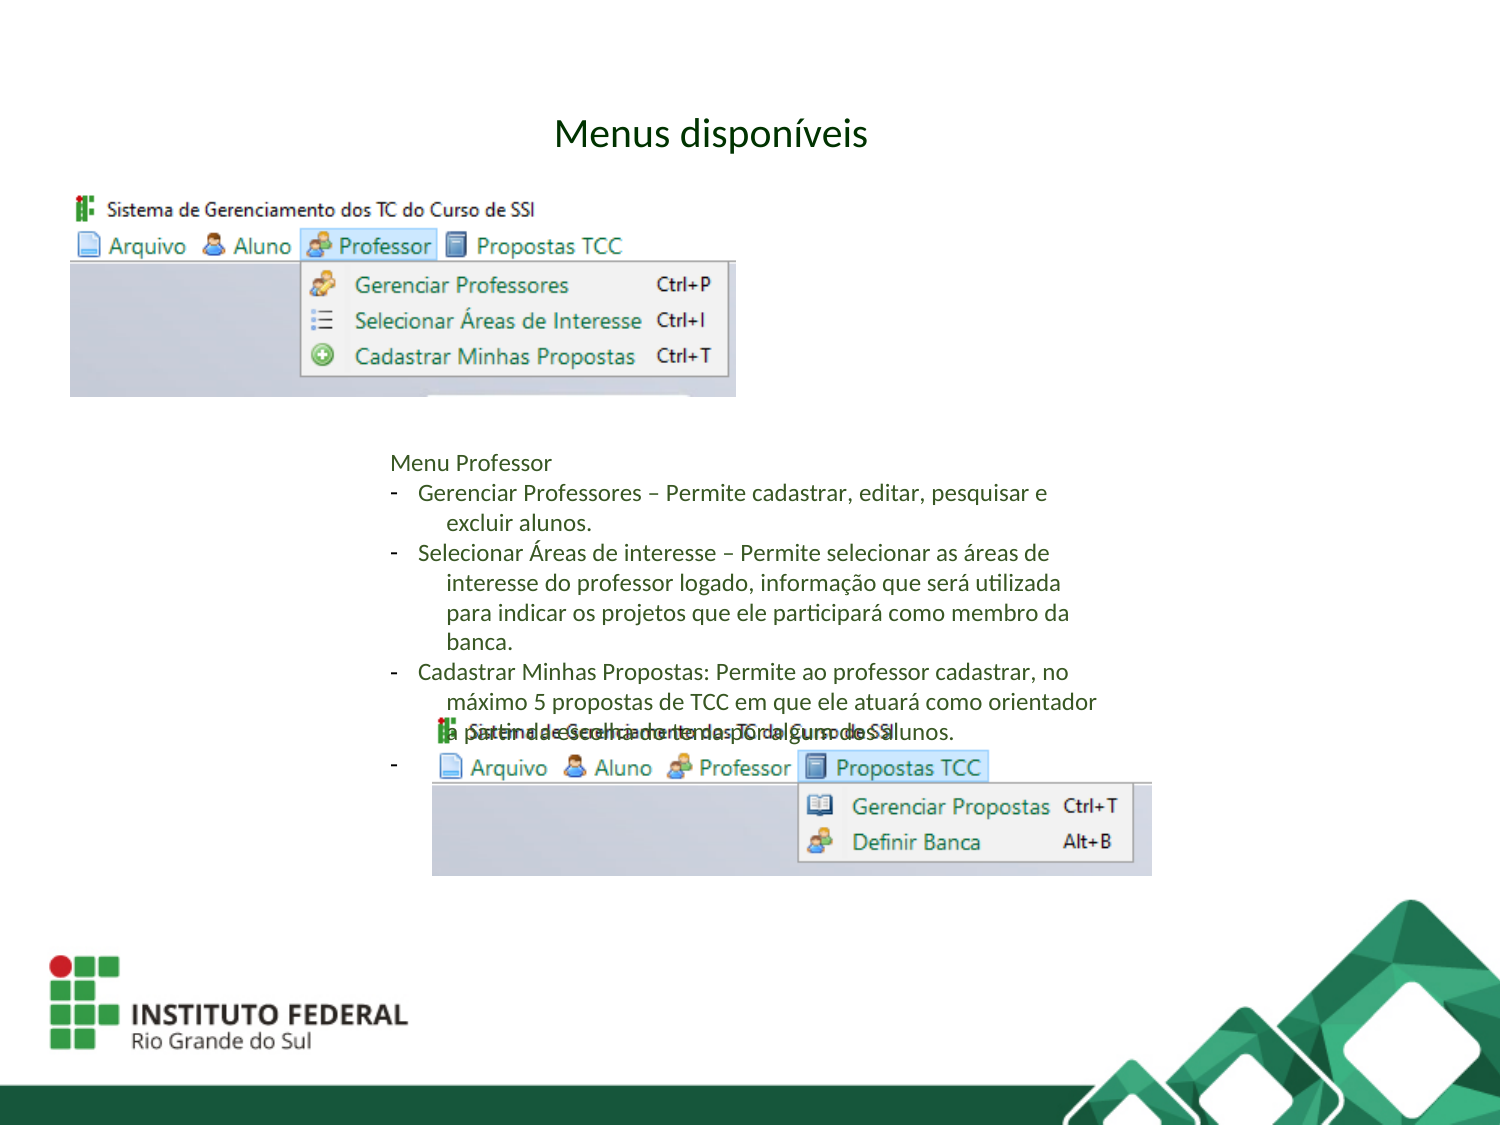

Menus disponíveis
Menu Professor
Gerenciar Professores – Permite cadastrar, editar, pesquisar e excluir alunos.
Selecionar Áreas de interesse – Permite selecionar as áreas de interesse do professor logado, informação que será utilizada para indicar os projetos que ele participará como membro da banca.
Cadastrar Minhas Propostas: Permite ao professor cadastrar, no máximo 5 propostas de TCC em que ele atuará como orientador a partir da escolha do tema por algum dos alunos.